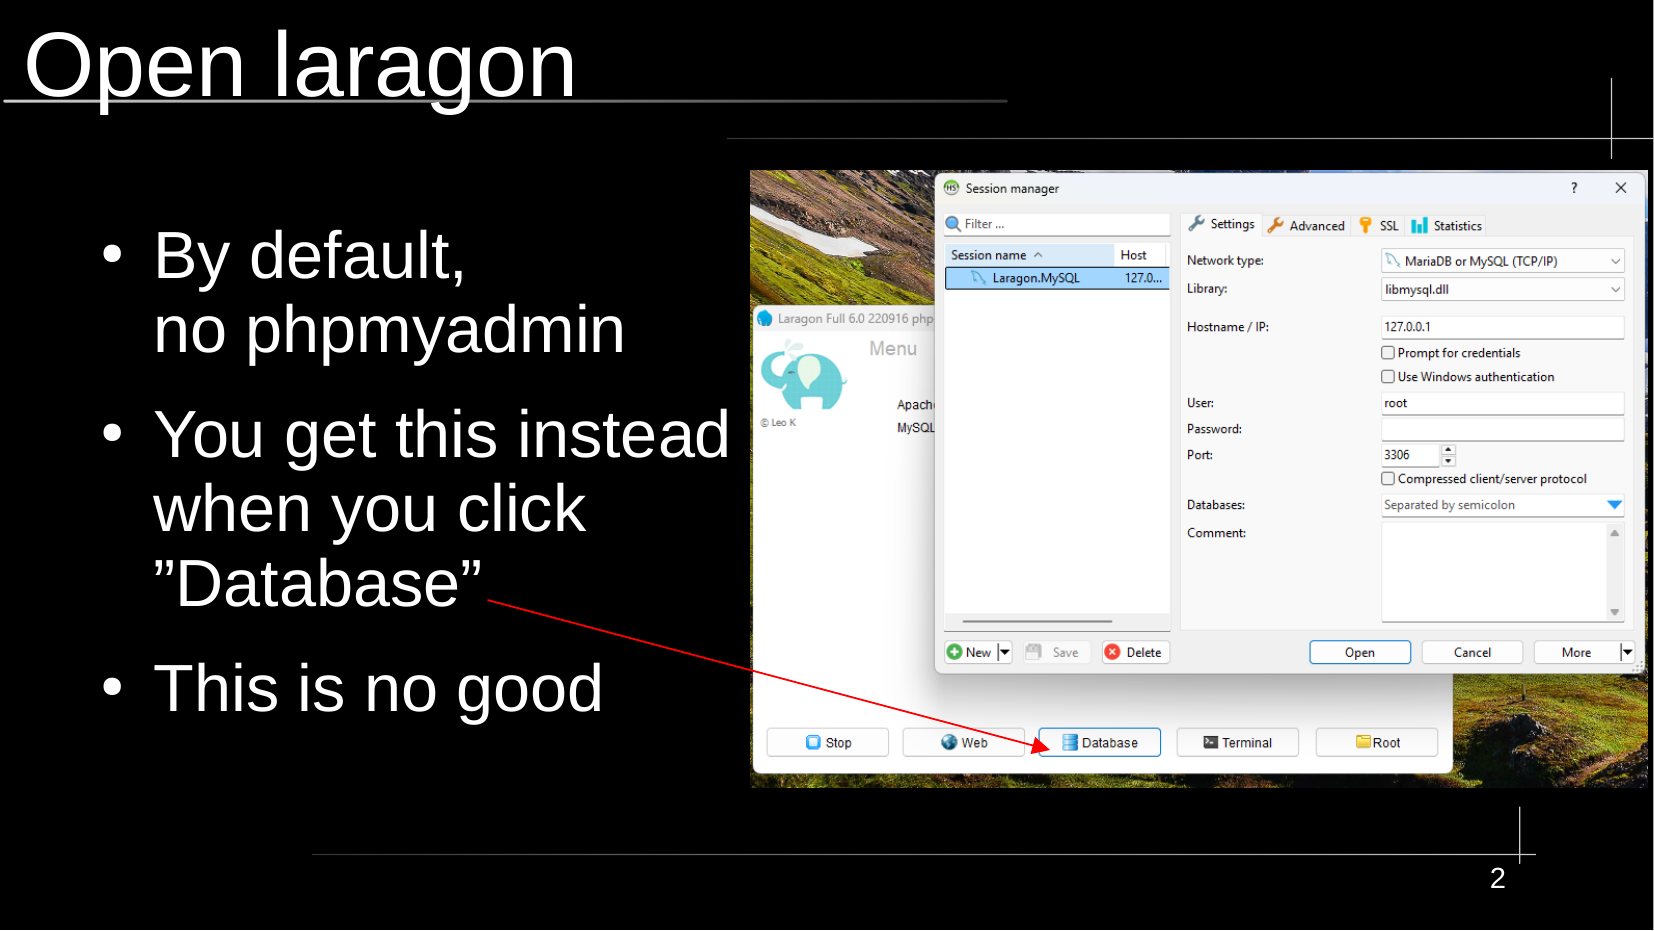

# Open laragon
By default,
no phpmyadmin
You get this instead
when you click
”Database”
This is no good
2